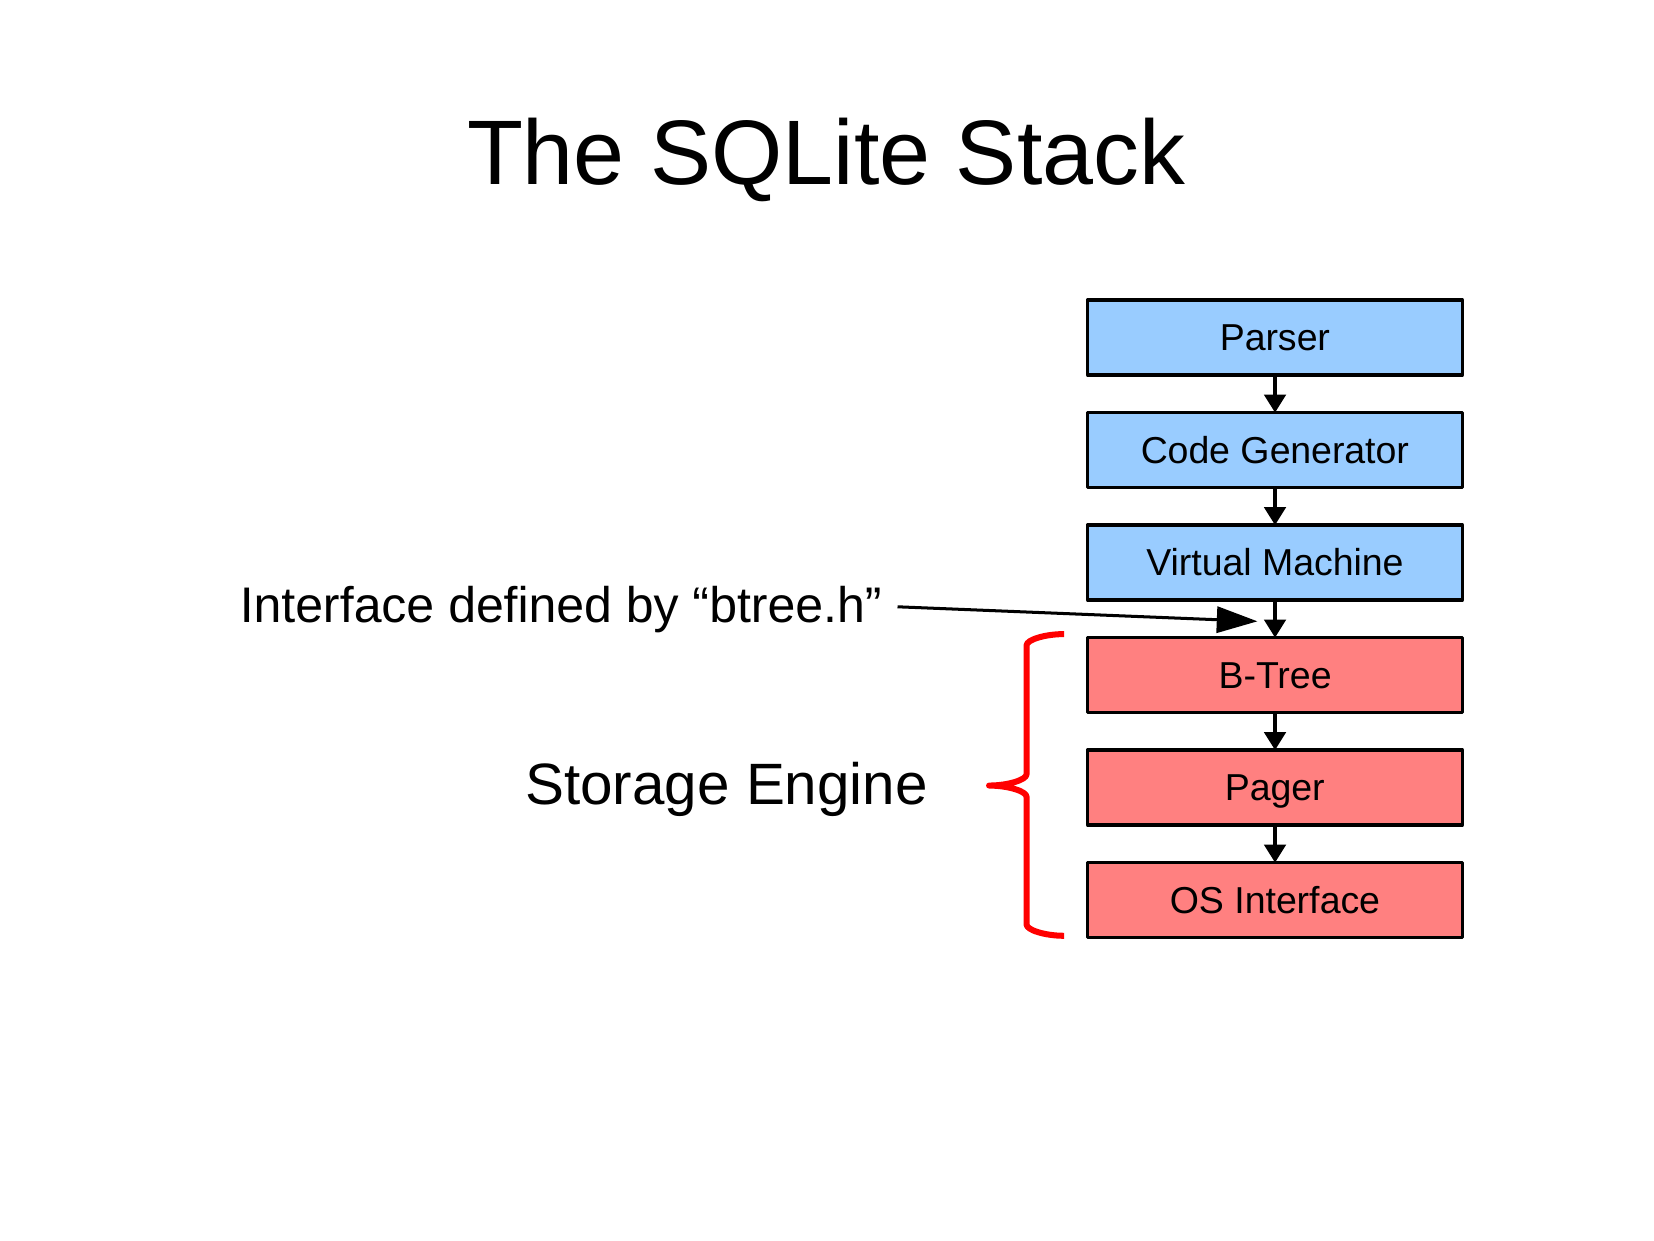

# The SQLite Stack
Parser
Code Generator
Virtual Machine
Interface defined by “btree.h”
B-Tree
Storage Engine
Pager
OS Interface